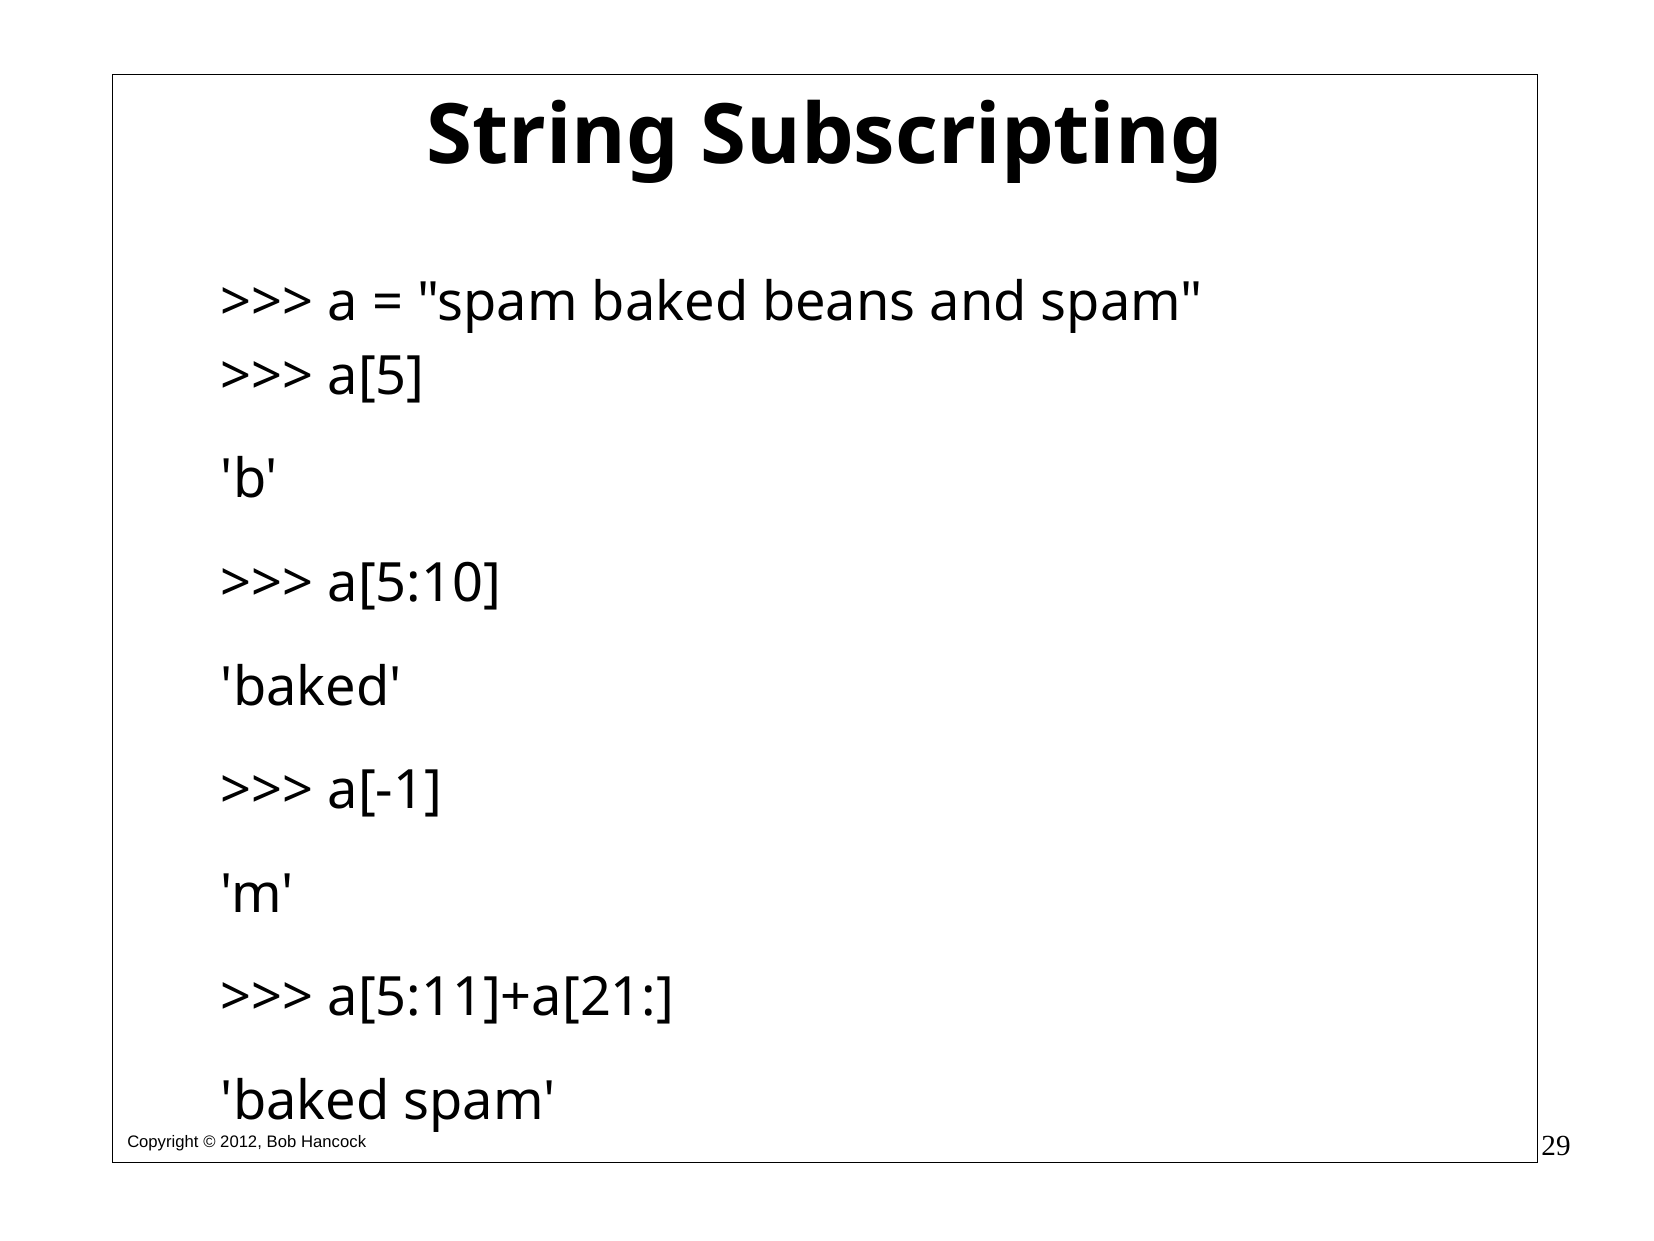

# String Subscripting
>>> a = "spam baked beans and spam"
>>> a[5]
'b'
>>> a[5:10]
'baked'
>>> a[-1]
'm'
>>> a[5:11]+a[21:]
'baked spam'
Copyright © 2012, Bob Hancock
29